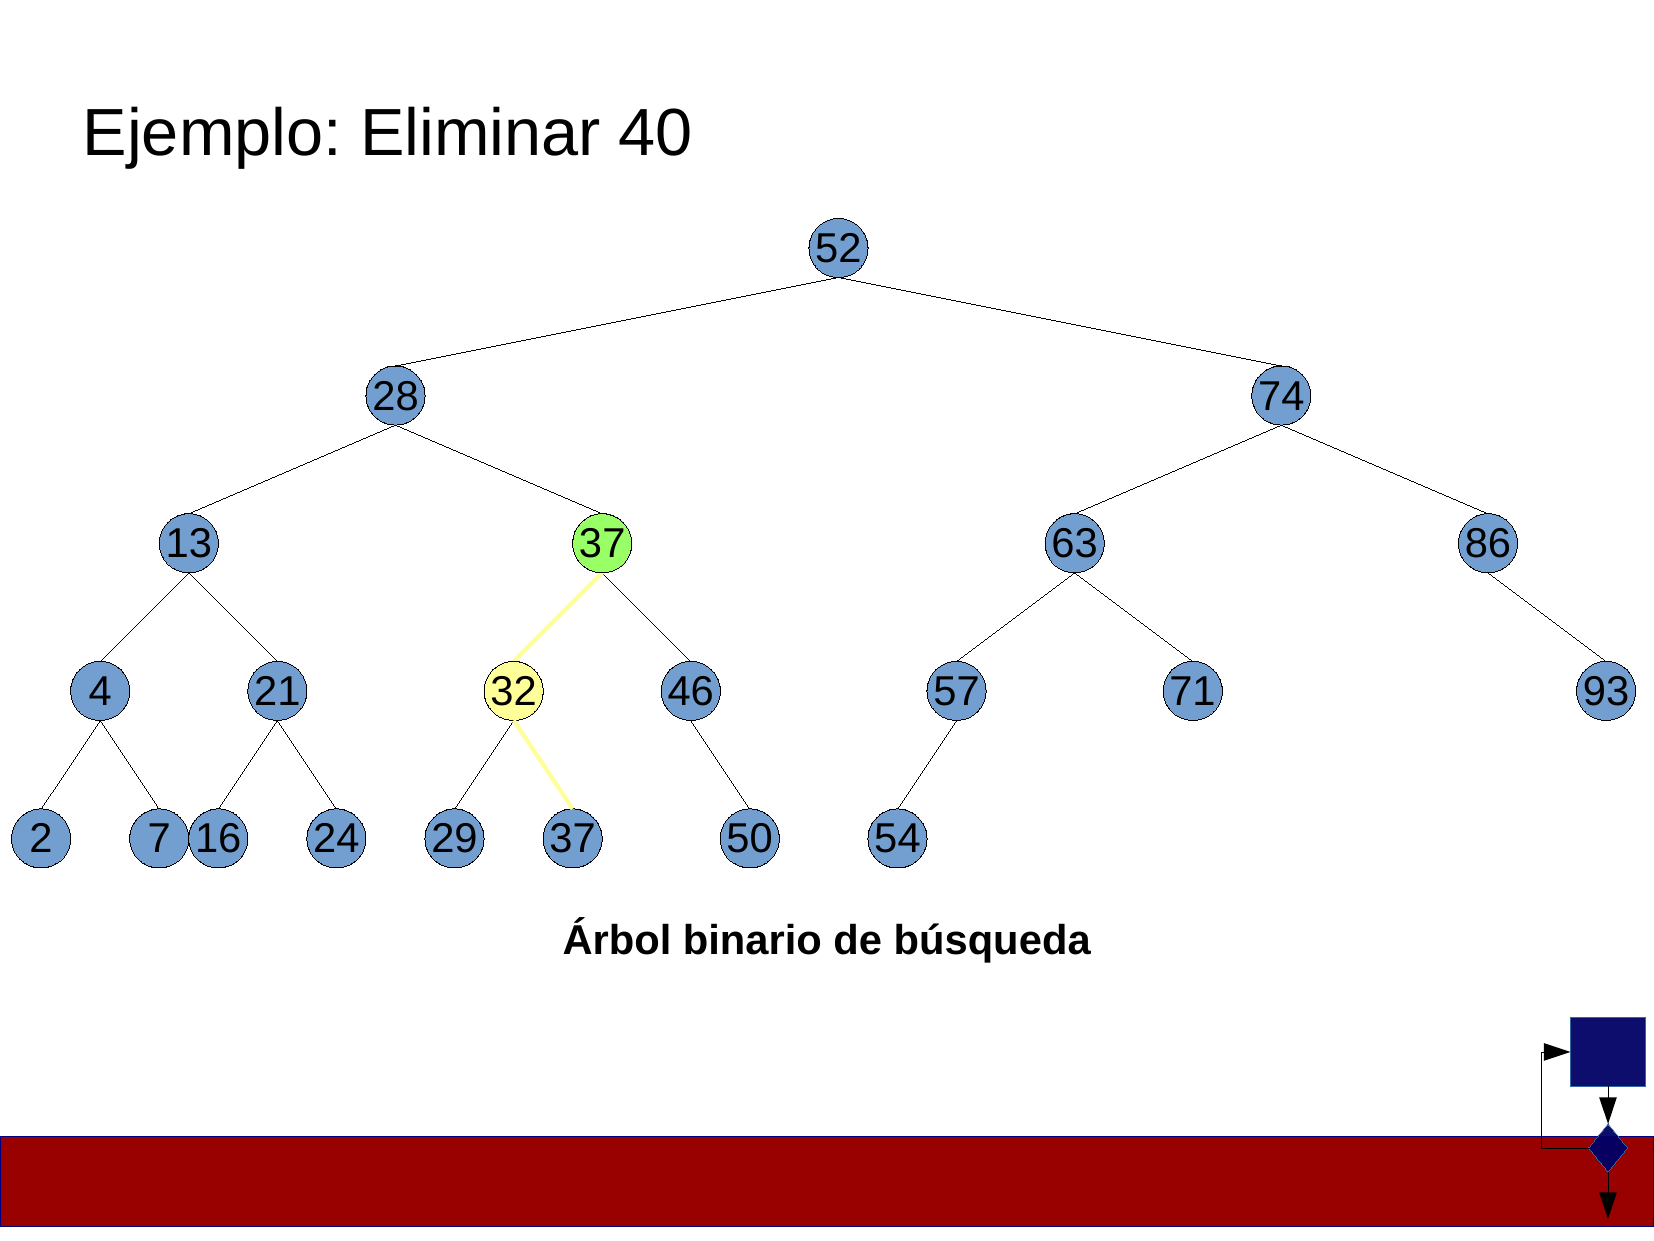

# Ejemplo: Eliminar 40
Árbol binario de búsqueda
52
28
74
13
40
63
86
37
4
21
32
46
57
71
93
32
2
7
16
24
29
37
50
54